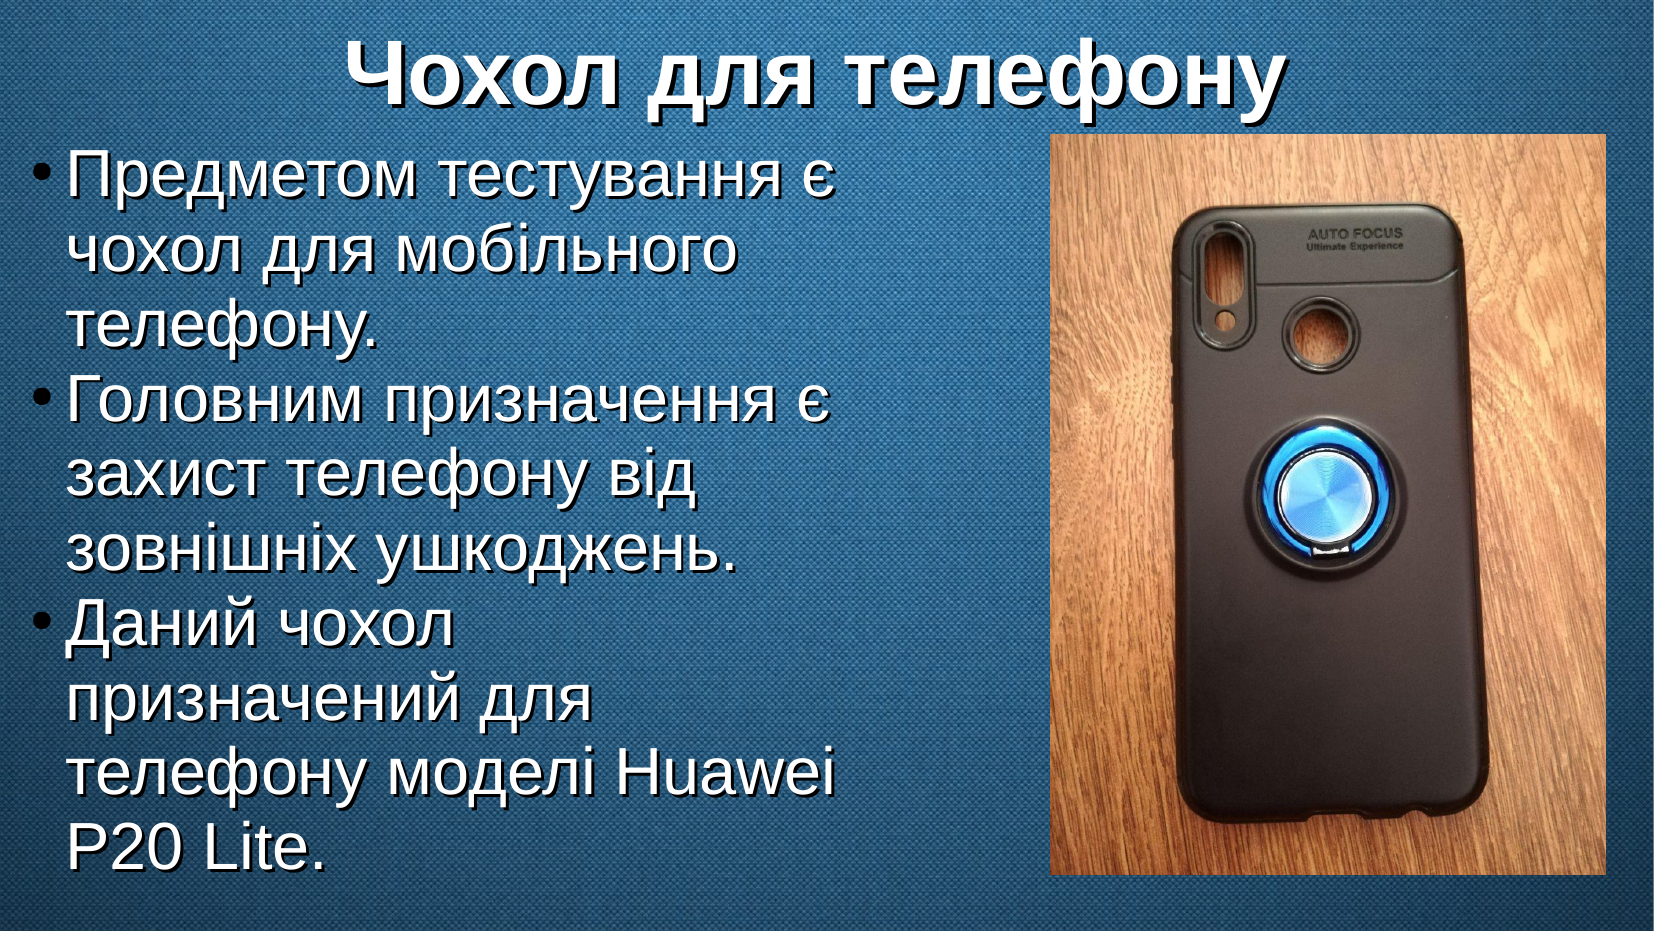

# Чохол для телефону
Предметом тестування є чохол для мобільного телефону.
Головним призначення є захист телефону від зовнішніх ушкоджень.
Даний чохол призначений для телефону моделі Huawei P20 Lite.